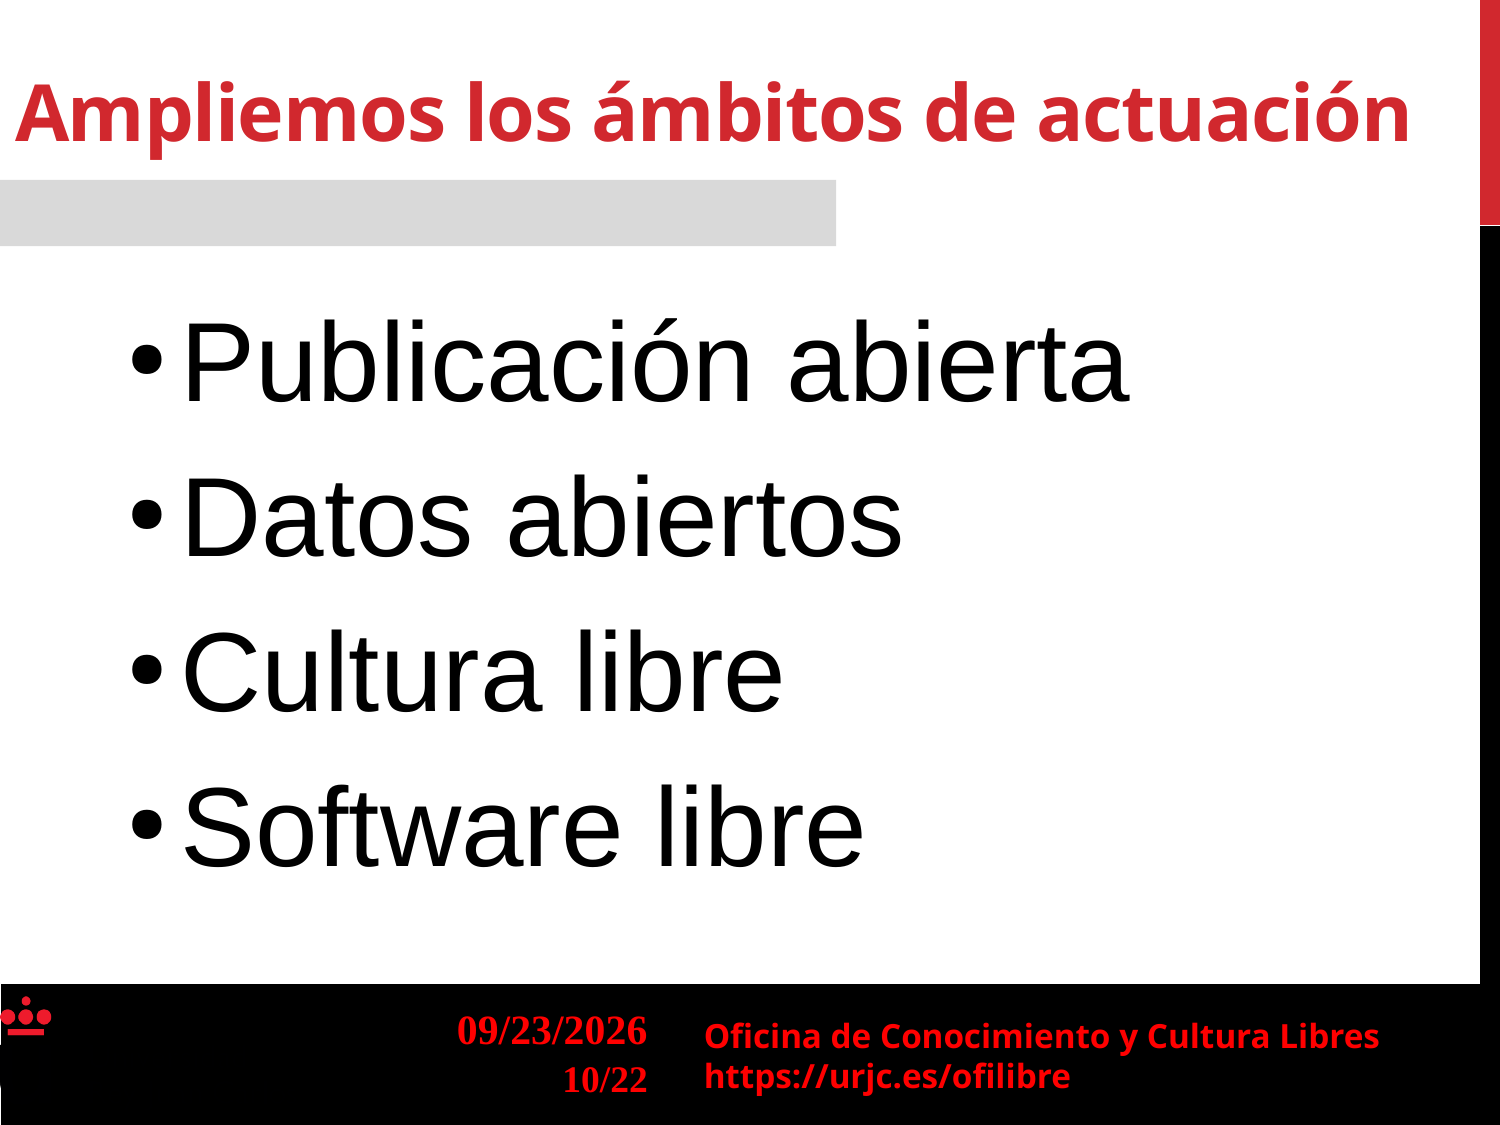

Ampliemos los ámbitos de actuación
# Publicación abierta
Datos abiertos
Cultura libre
Software libre